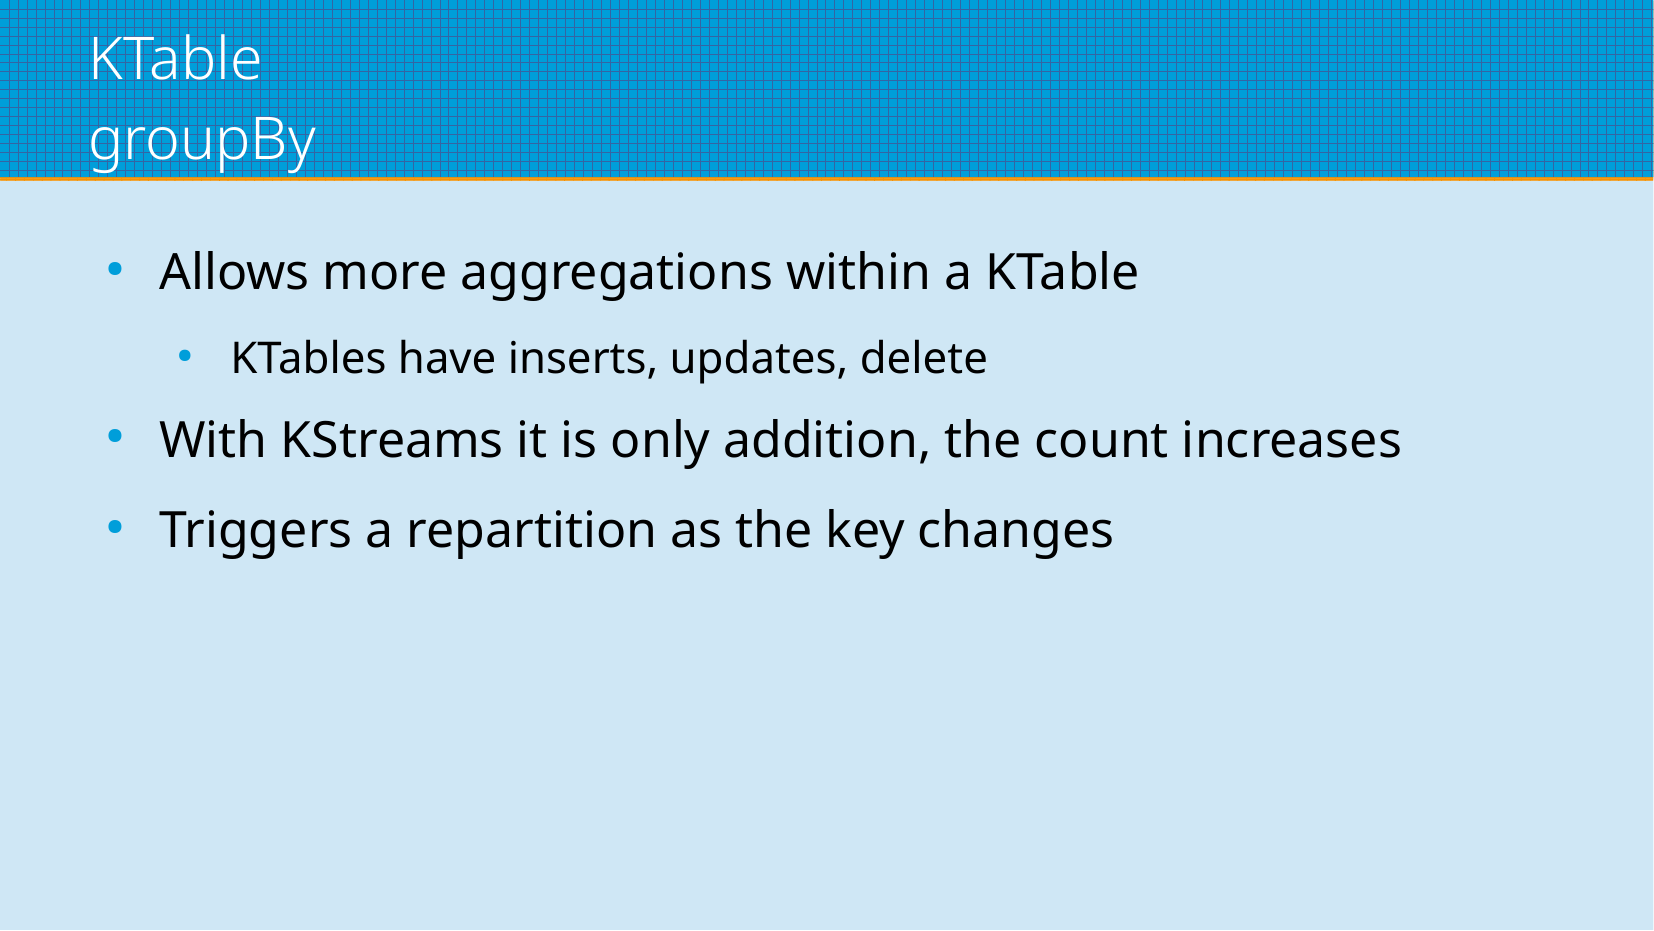

# KTable groupBy
Allows more aggregations within a KTable
KTables have inserts, updates, delete
With KStreams it is only addition, the count increases
Triggers a repartition as the key changes